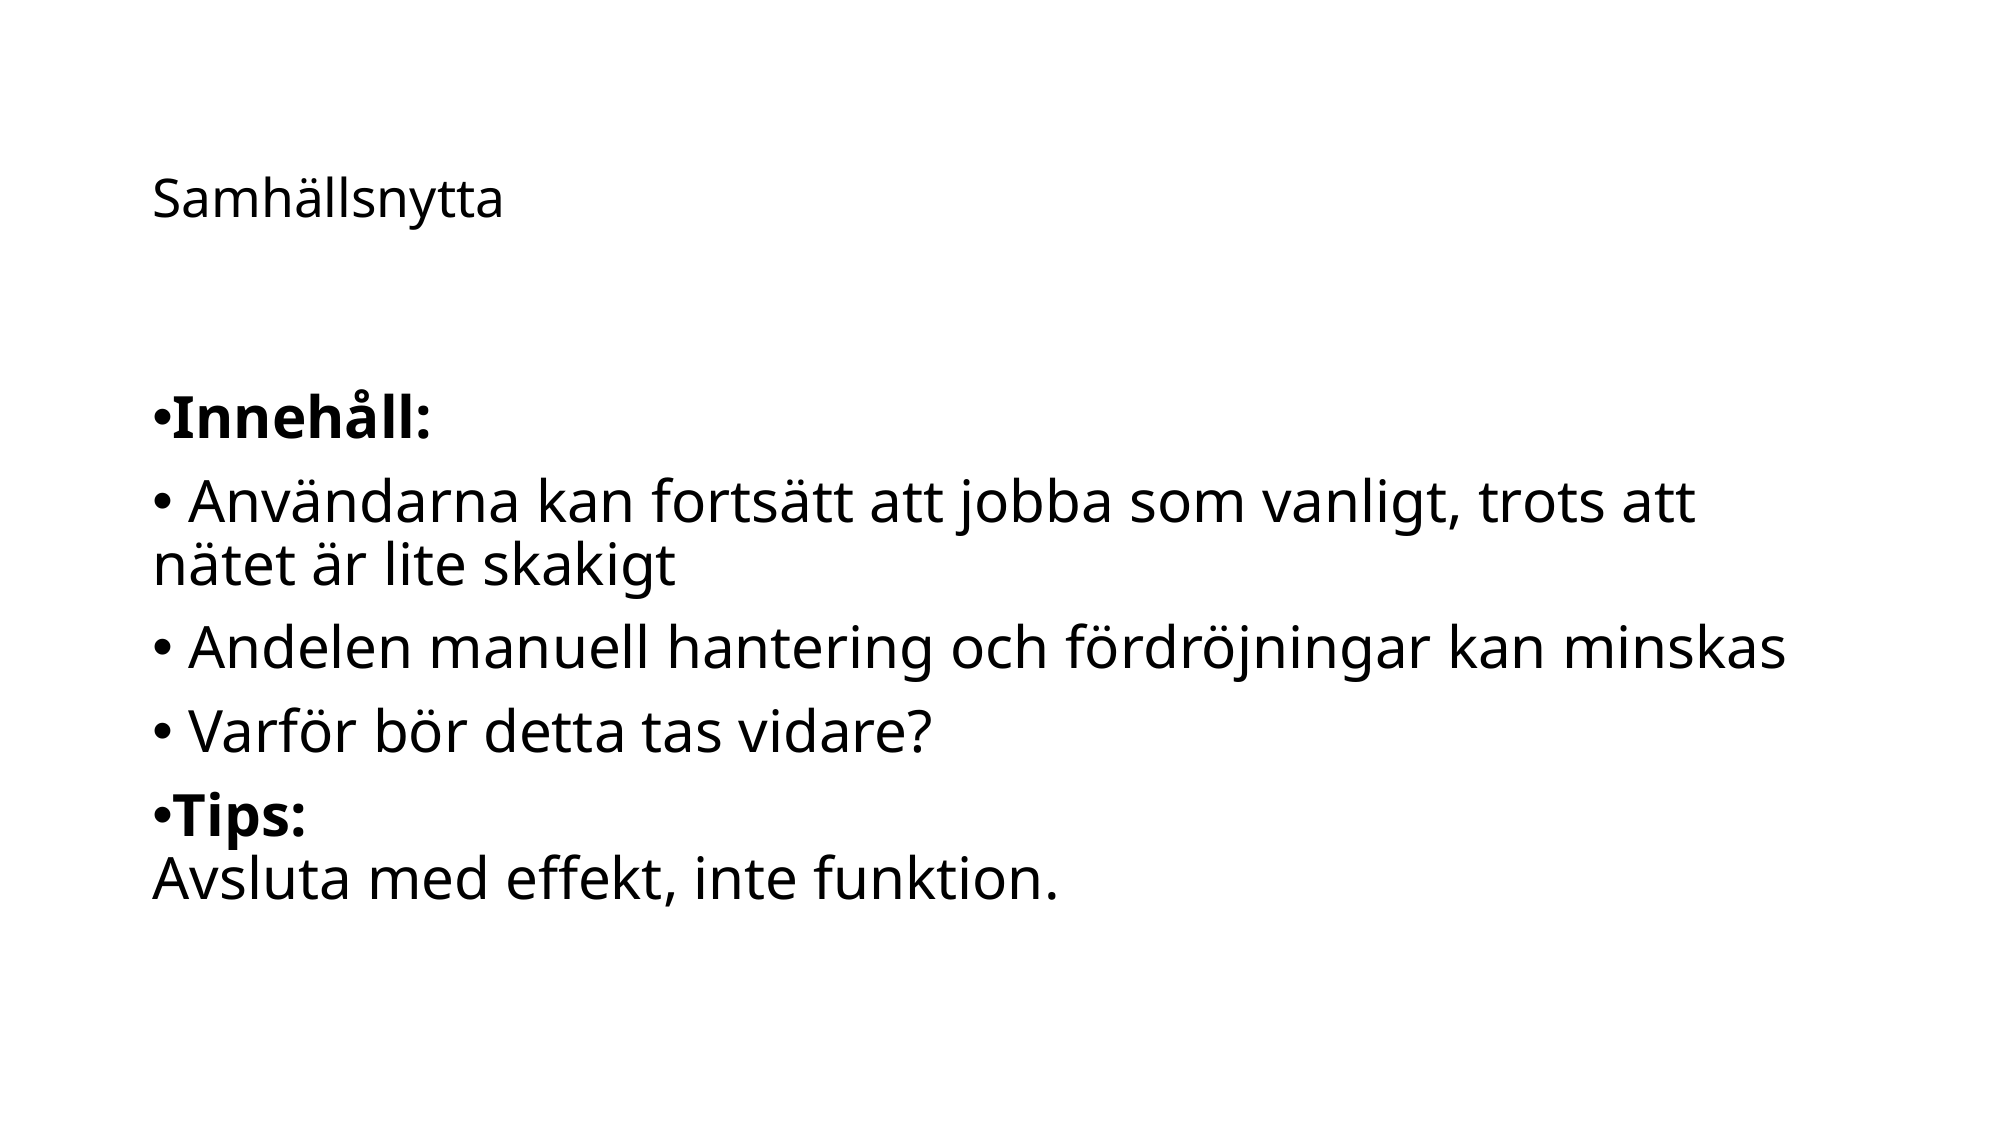

# Samhällsnytta
Innehåll:
 Användarna kan fortsätt att jobba som vanligt, trots att nätet är lite skakigt
 Andelen manuell hantering och fördröjningar kan minskas
 Varför bör detta tas vidare?
Tips:
Avsluta med effekt, inte funktion.